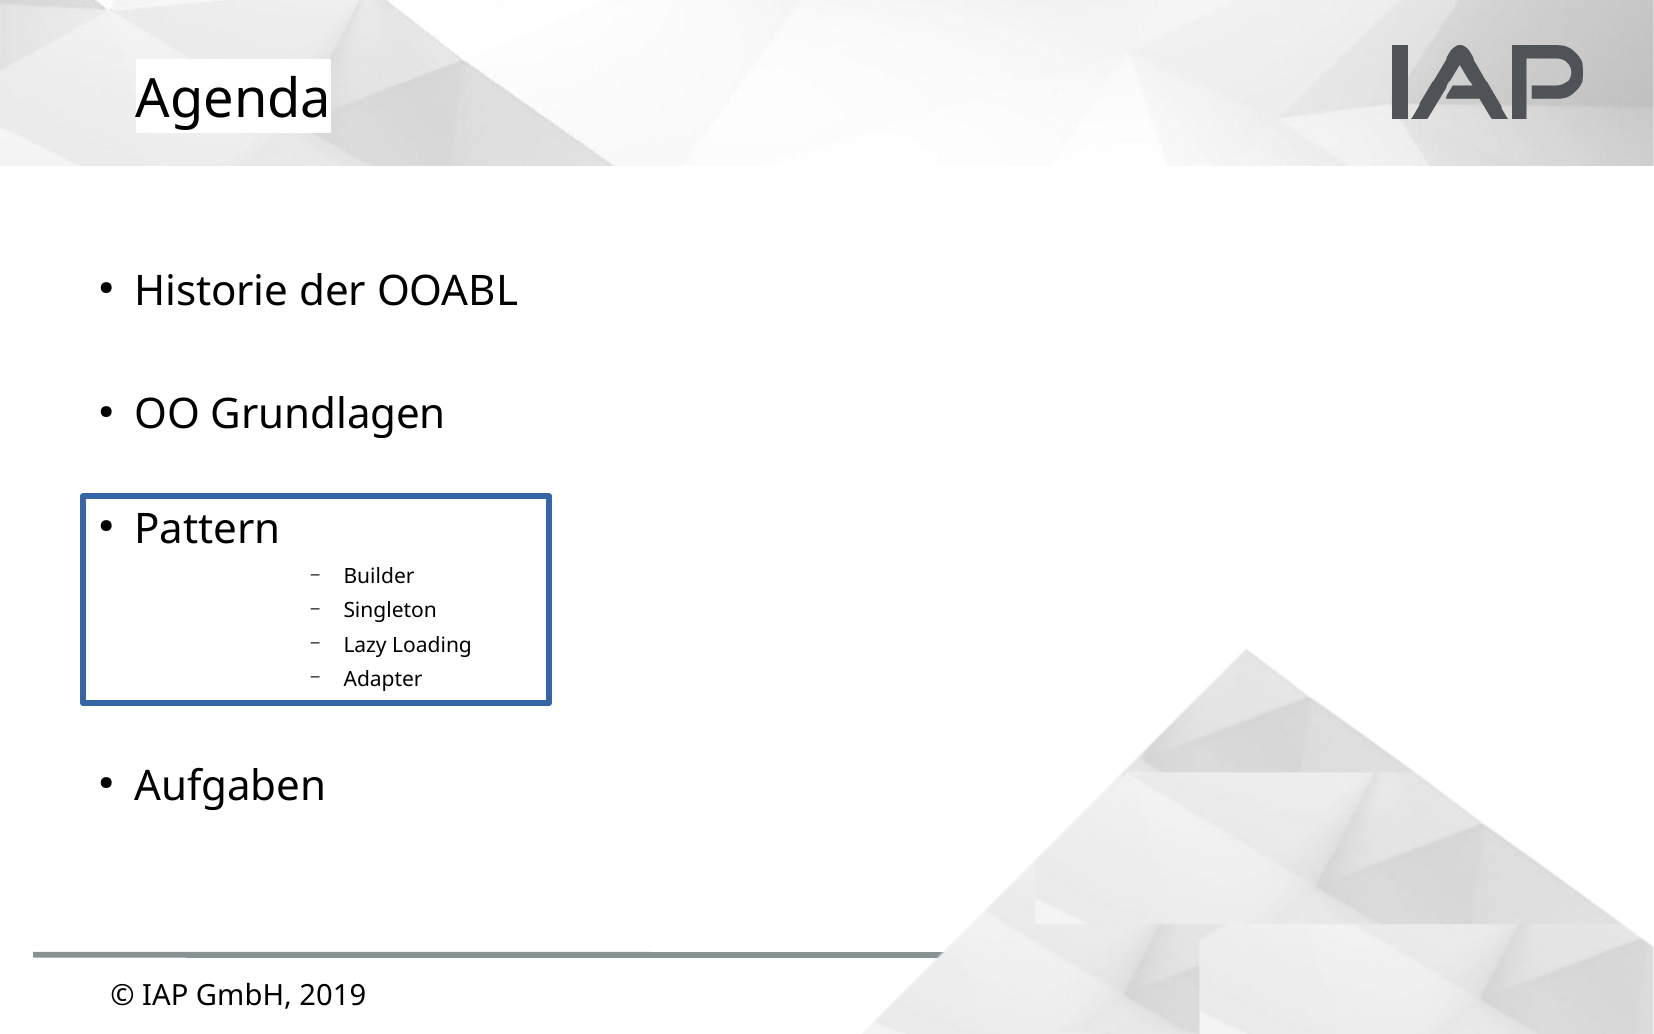

# Agenda
Historie der OOABL
OO Grundlagen
Pattern
Builder
Singleton
Lazy Loading
Adapter
Aufgaben
© IAP GmbH, 2019
43